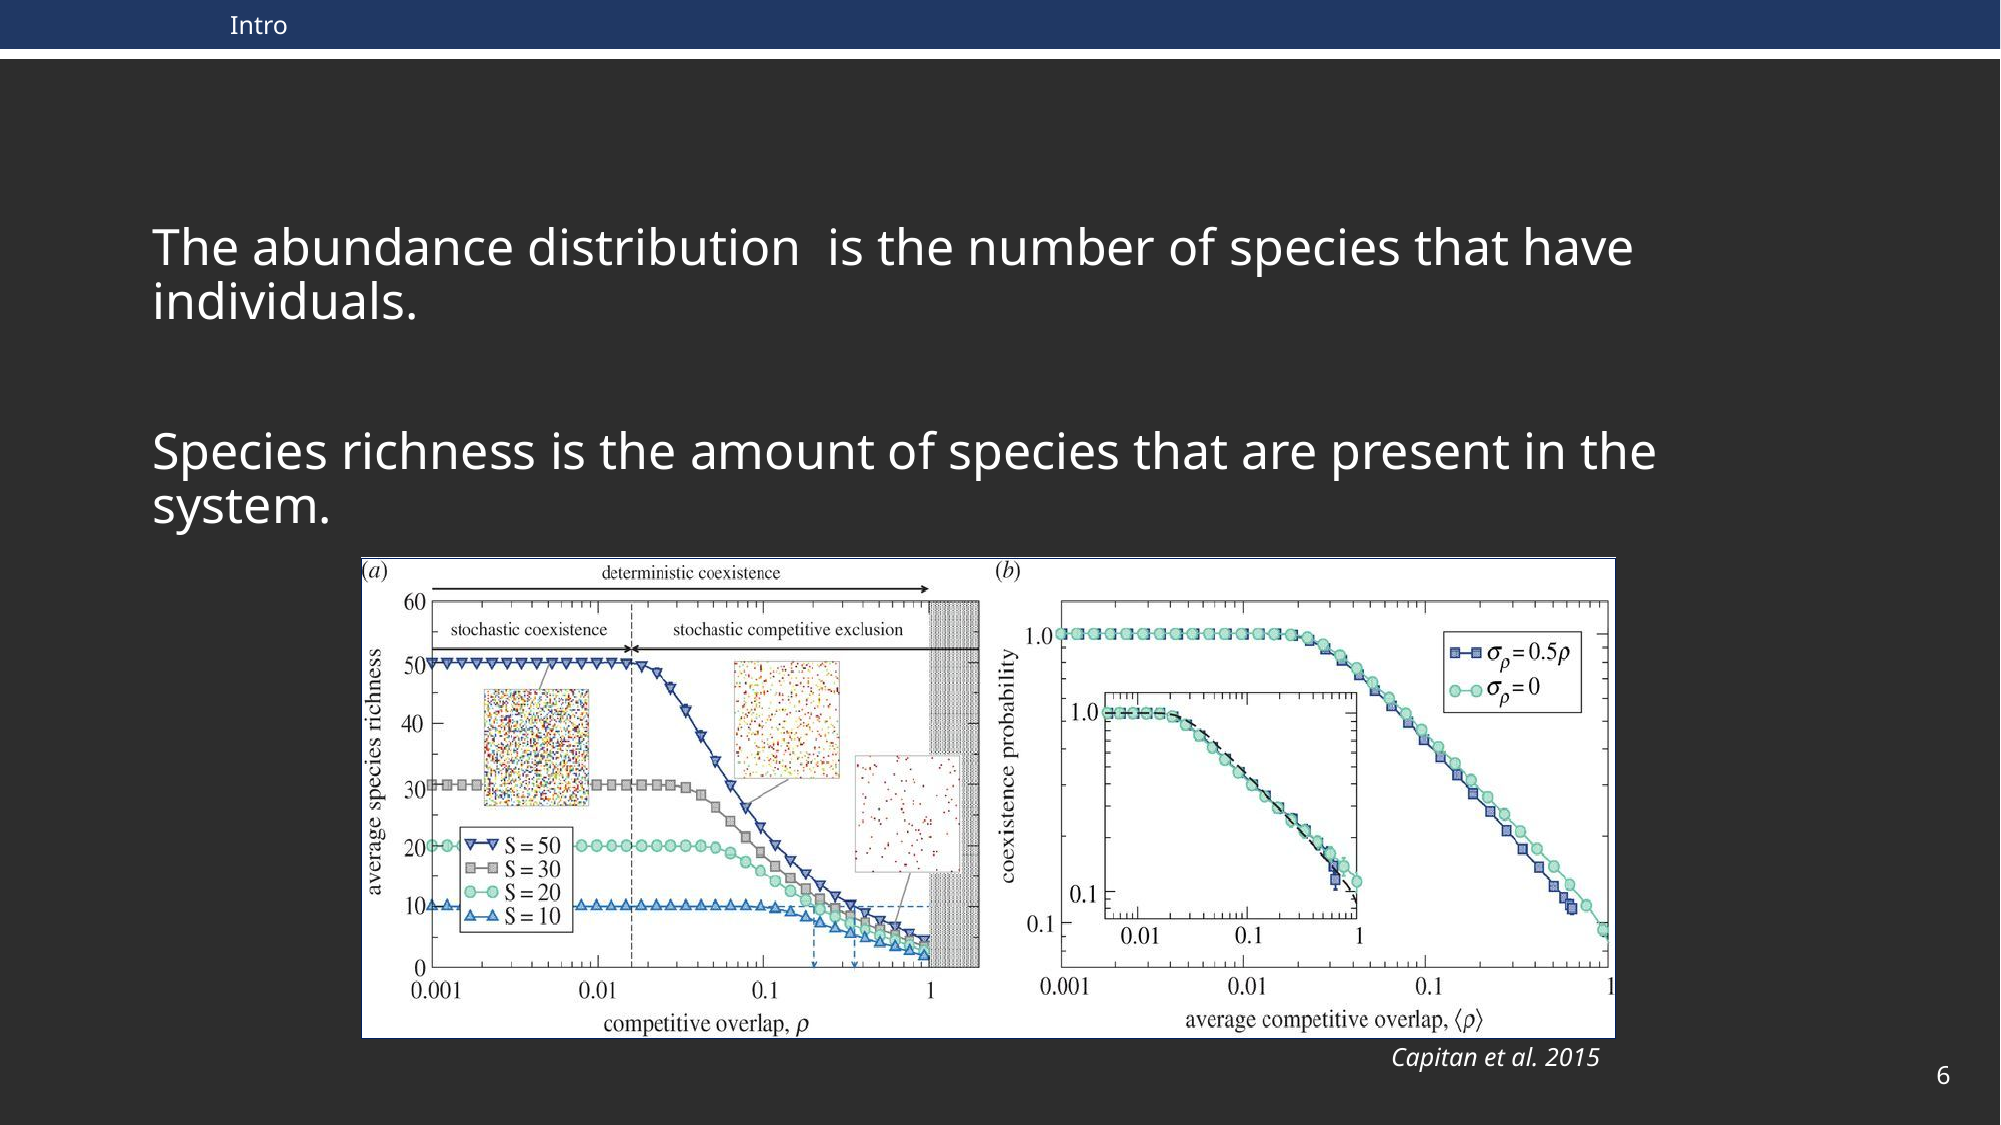

Intro
#
The abundance distribution is the number of species that have individuals.
Species richness is the amount of species that are present in the system.
Capitan et al. 2015